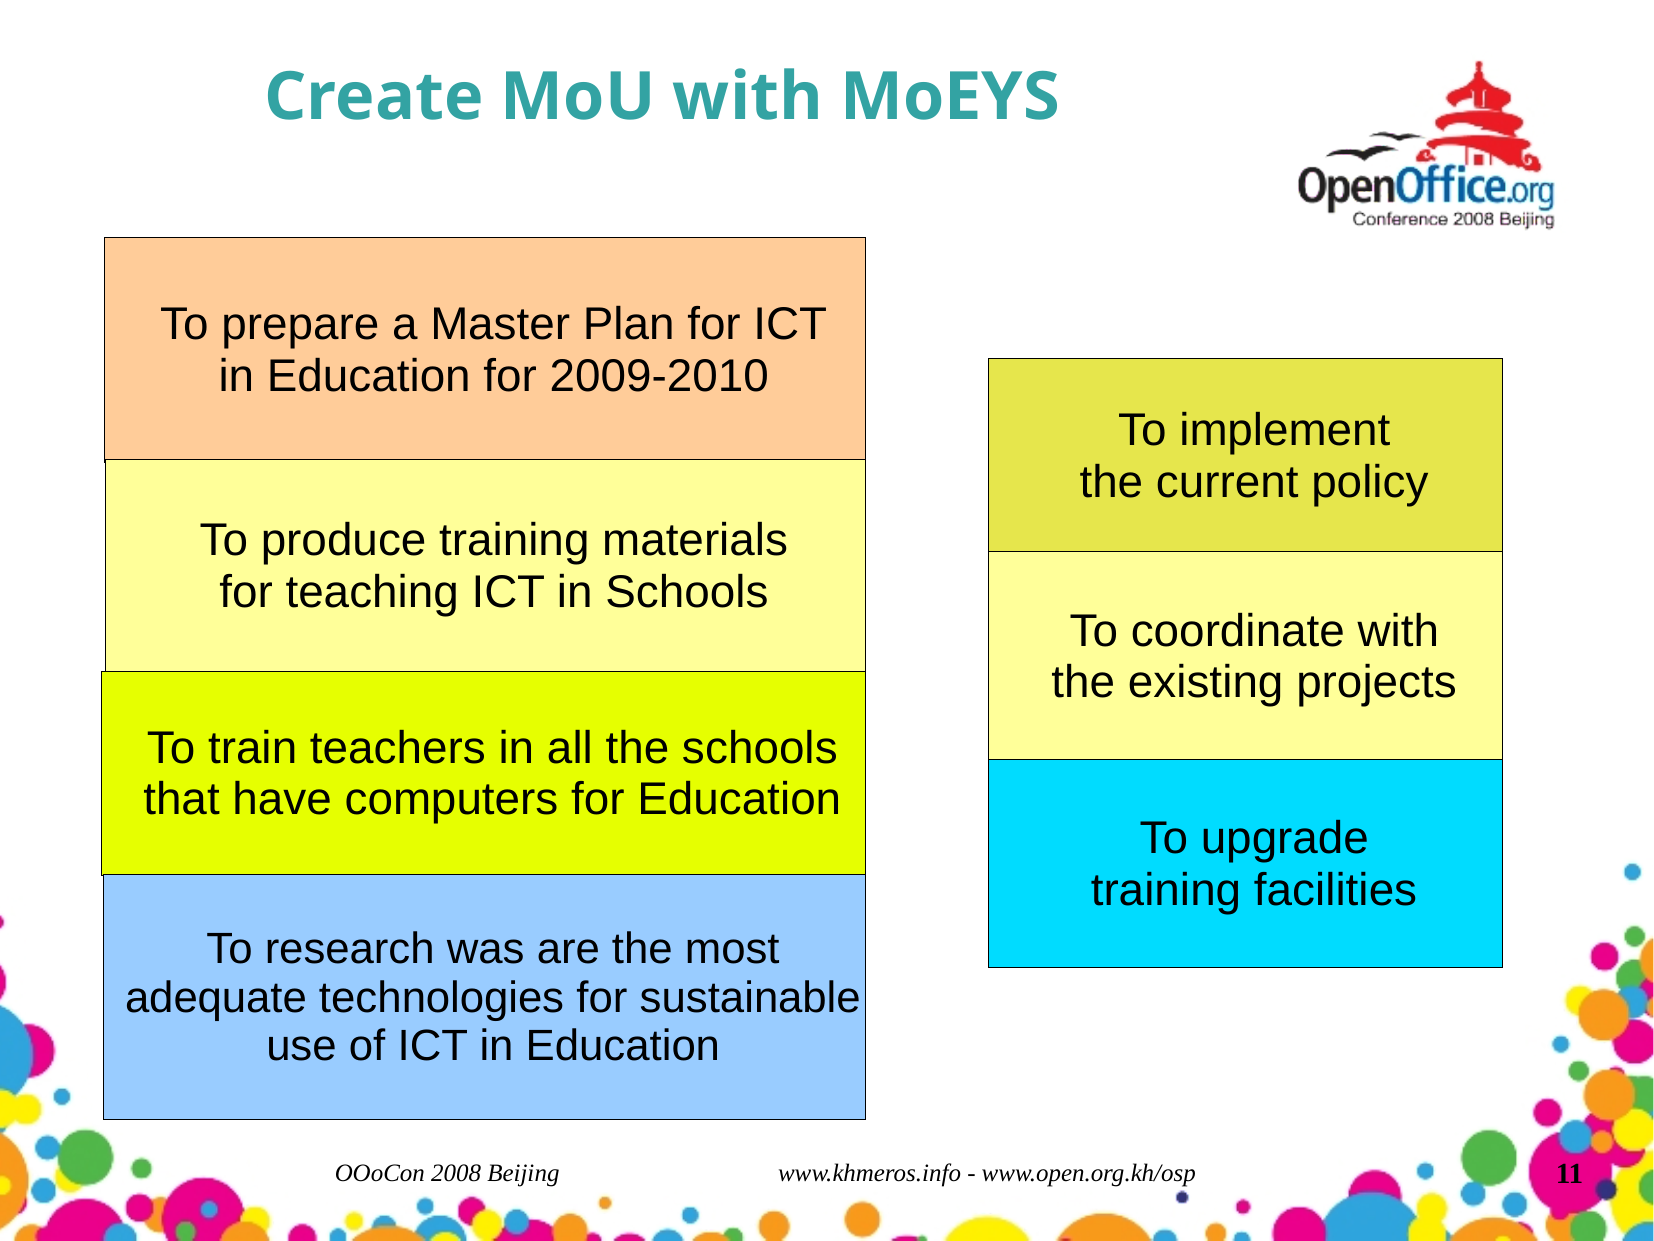

Create MoU with MoEYS
To prepare a Master Plan for ICT
in Education for 2009-2010
To implement
the current policy
To produce training materials
for teaching ICT in Schools
To coordinate with
the existing projects
To train teachers in all the schools
that have computers for Education
To upgrade
training facilities
To research was are the most
adequate technologies for sustainable
use of ICT in Education
11
OOoCon 2008 Beijing www.khmeros.info - www.open.org.kh/osp